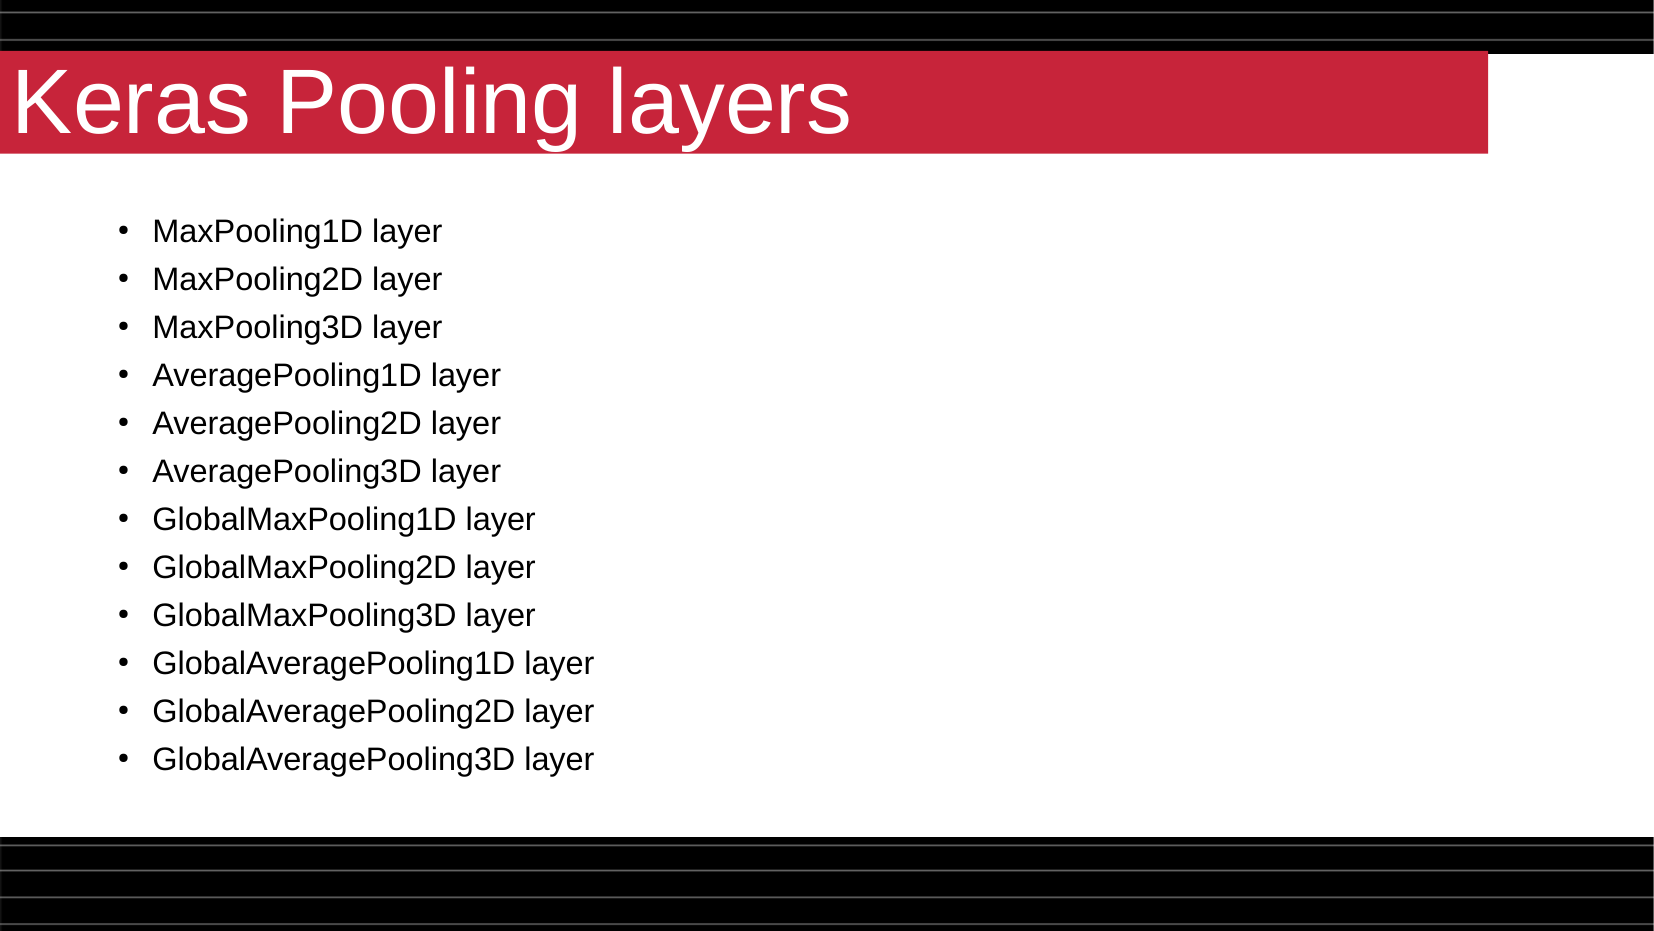

# Keras Pooling layers
MaxPooling1D layer
MaxPooling2D layer
MaxPooling3D layer
AveragePooling1D layer
AveragePooling2D layer
AveragePooling3D layer
GlobalMaxPooling1D layer
GlobalMaxPooling2D layer
GlobalMaxPooling3D layer
GlobalAveragePooling1D layer
GlobalAveragePooling2D layer
GlobalAveragePooling3D layer